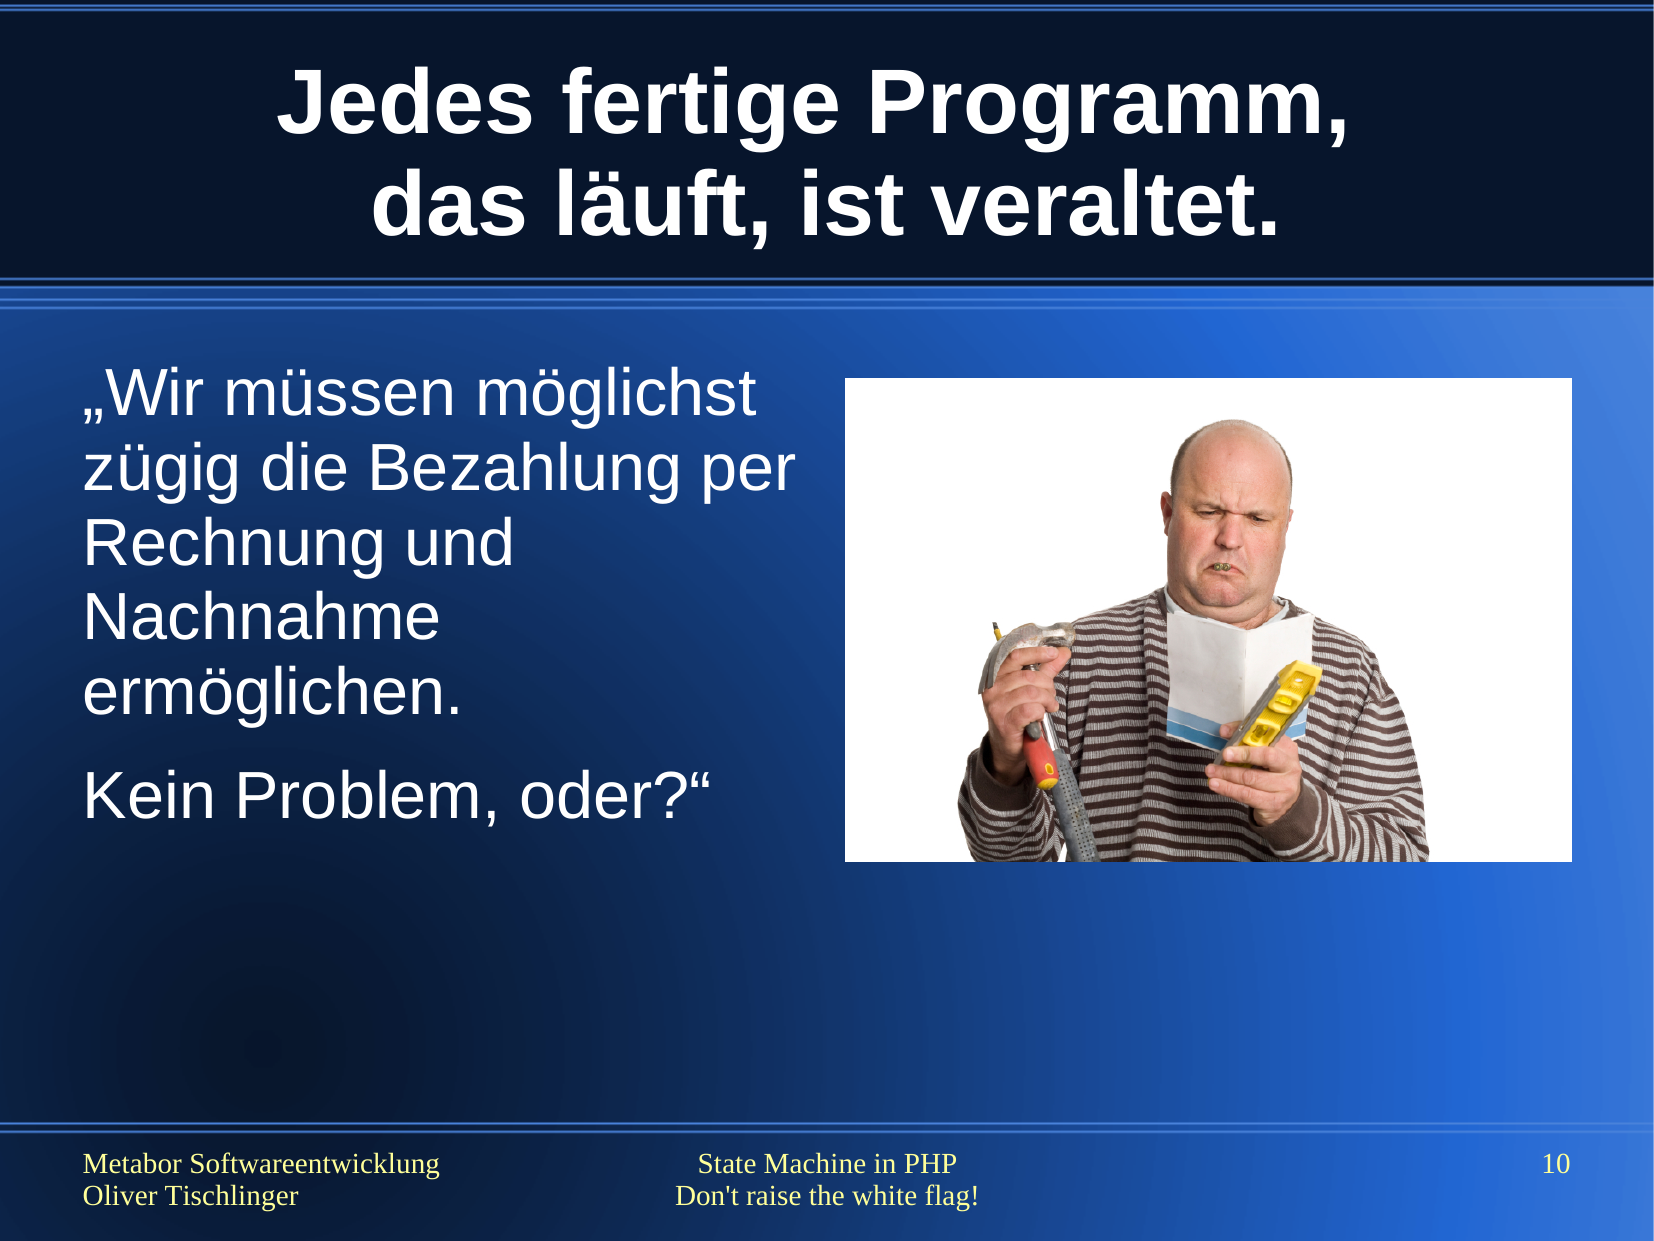

# Jedes fertige Programm, das läuft, ist veraltet.
„Wir müssen möglichst zügig die Bezahlung per Rechnung und Nachnahme ermöglichen.
Kein Problem, oder?“
10